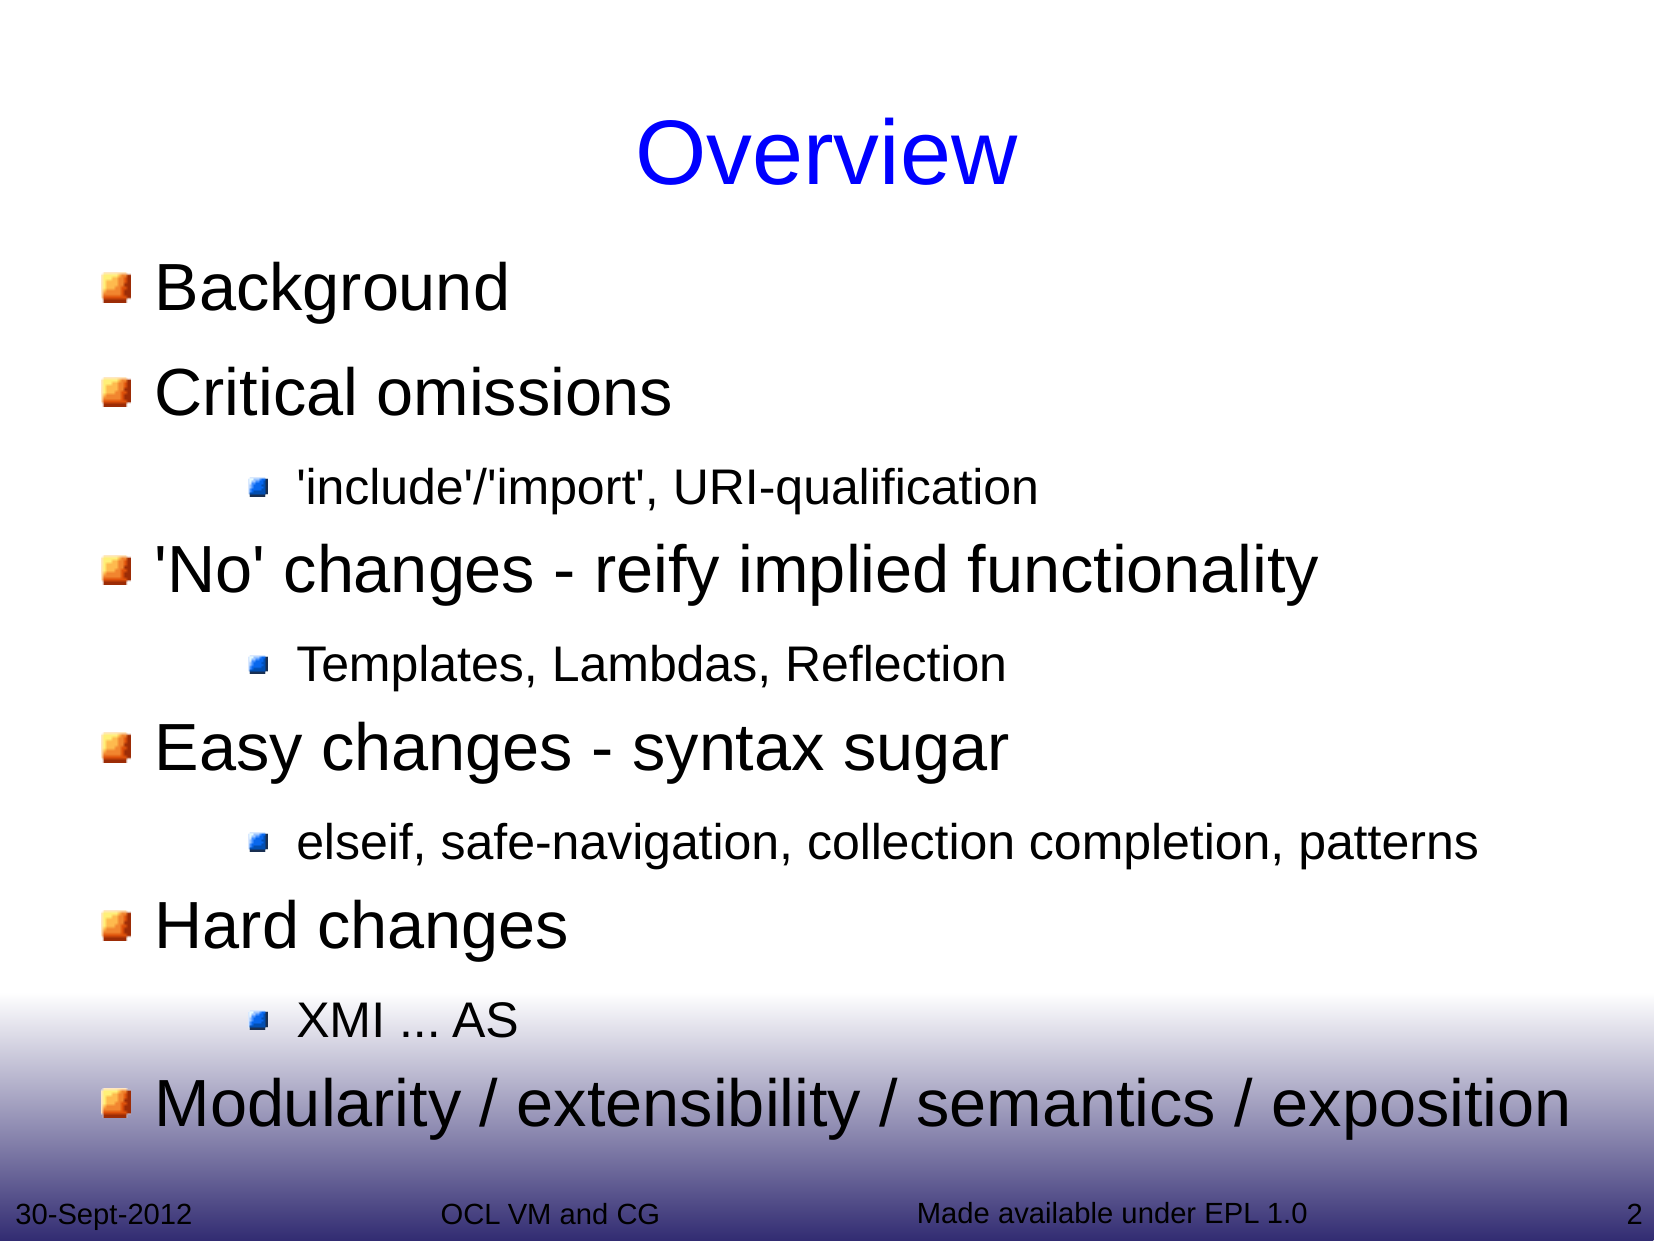

# Overview
Background
Critical omissions
'include'/'import', URI-qualification
'No' changes - reify implied functionality
Templates, Lambdas, Reflection
Easy changes - syntax sugar
elseif, safe-navigation, collection completion, patterns
Hard changes
XMI ... AS
Modularity / extensibility / semantics / exposition
30-Sept-2012
OCL VM and CG
2